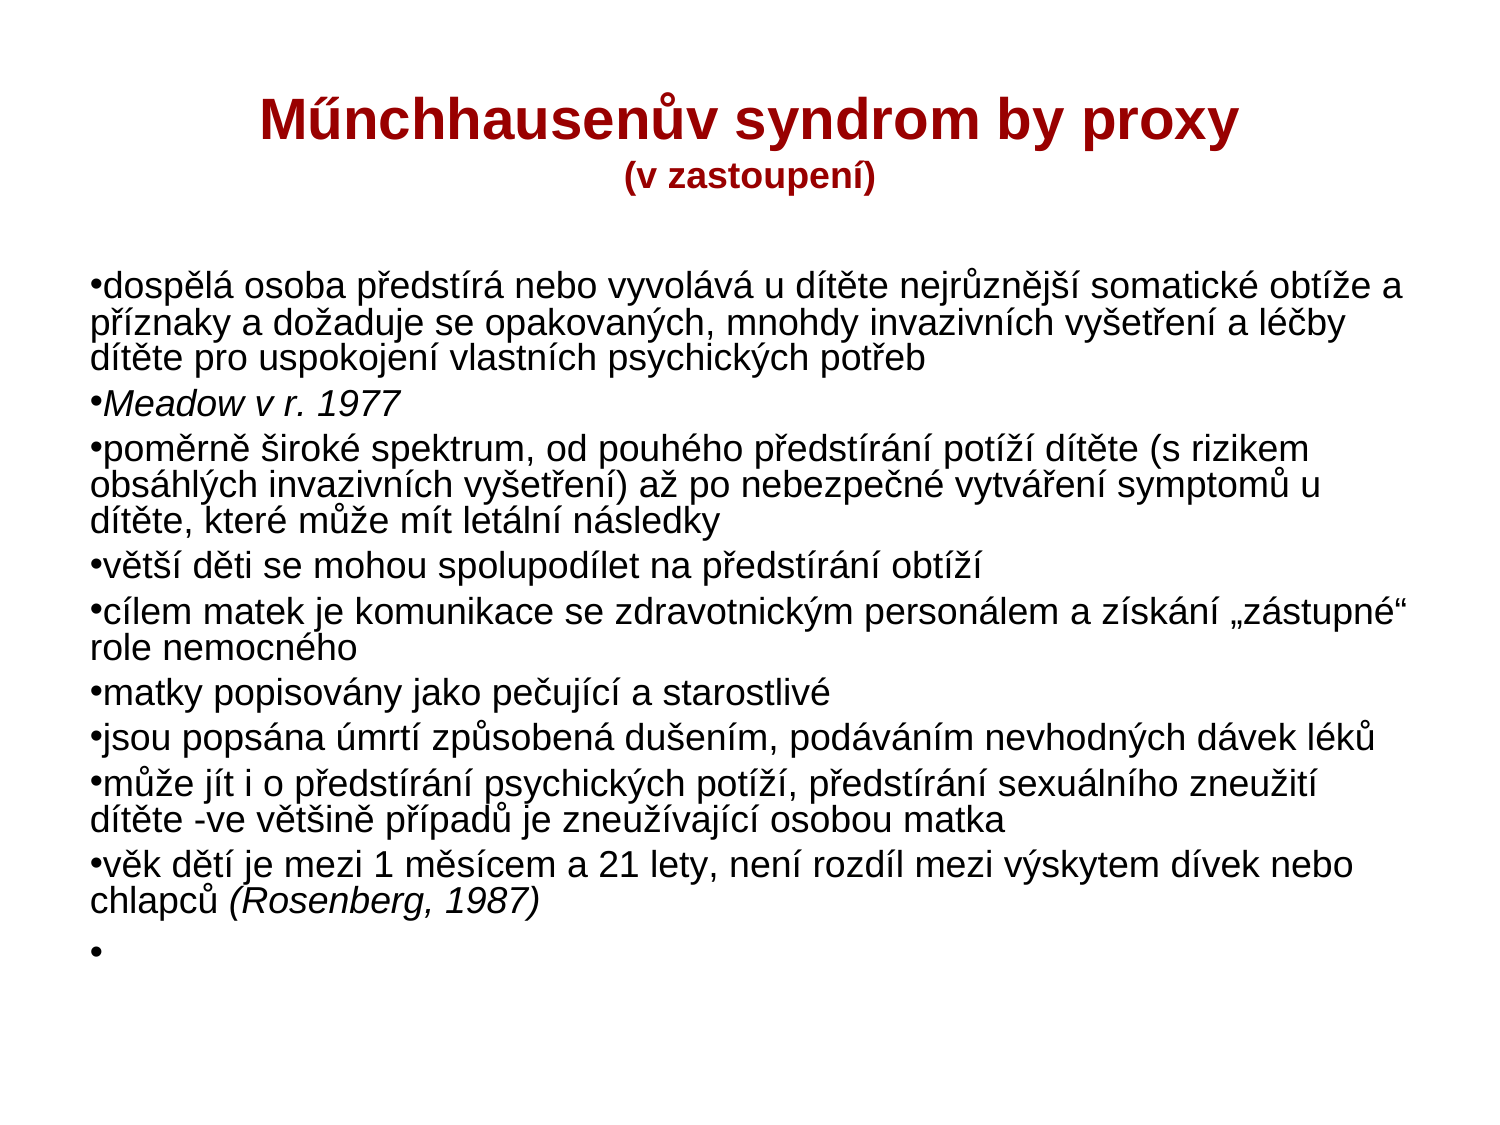

# Műnchhausenův syndrom by proxy (v zastoupení)
dospělá osoba předstírá nebo vyvolává u dítěte nejrůznější somatické obtíže a příznaky a dožaduje se opakovaných, mnohdy invazivních vyšetření a léčby dítěte pro uspokojení vlastních psychických potřeb
Meadow v r. 1977
poměrně široké spektrum, od pouhého předstírání potíží dítěte (s rizikem obsáhlých invazivních vyšetření) až po nebezpečné vytváření symptomů u dítěte, které může mít letální následky
větší děti se mohou spolupodílet na předstírání obtíží
cílem matek je komunikace se zdravotnickým personálem a získání „zástupné“ role nemocného
matky popisovány jako pečující a starostlivé
jsou popsána úmrtí způsobená dušením, podáváním nevhodných dávek léků
může jít i o předstírání psychických potíží, předstírání sexuálního zneužití dítěte -ve většině případů je zneužívající osobou matka
věk dětí je mezi 1 měsícem a 21 lety, není rozdíl mezi výskytem dívek nebo chlapců (Rosenberg, 1987)